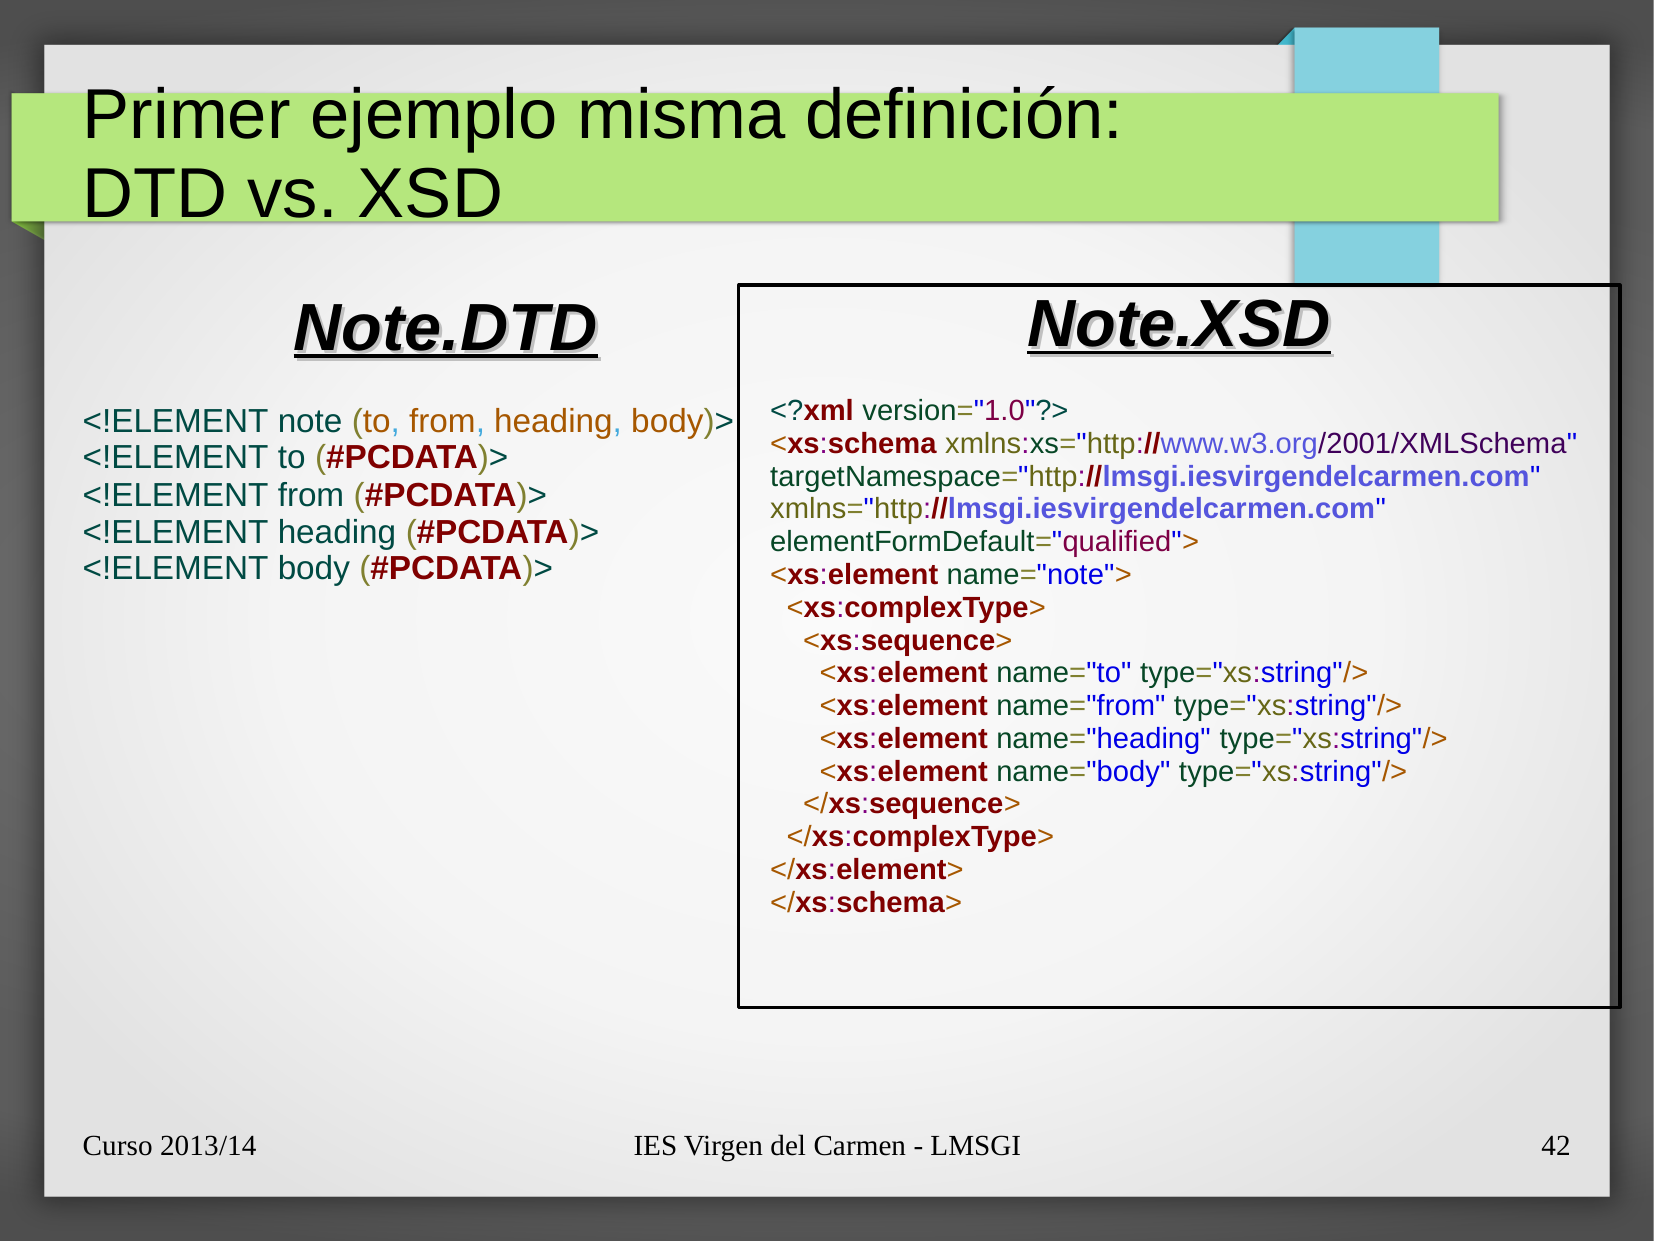

# Primer ejemplo misma definición: DTD vs. XSD
Note.XSD
<?xml version="1.0"?>
<xs:schema xmlns:xs="http://www.w3.org/2001/XMLSchema"
targetNamespace="http://lmsgi.iesvirgendelcarmen.com"
xmlns="http://lmsgi.iesvirgendelcarmen.com"
elementFormDefault="qualified">
<xs:element name="note">
 <xs:complexType>
 <xs:sequence>
 <xs:element name="to" type="xs:string"/>
 <xs:element name="from" type="xs:string"/>
 <xs:element name="heading" type="xs:string"/>
 <xs:element name="body" type="xs:string"/>
 </xs:sequence>
 </xs:complexType>
</xs:element>
</xs:schema>
Note.DTD
<!ELEMENT note (to, from, heading, body)>
<!ELEMENT to (#PCDATA)>
<!ELEMENT from (#PCDATA)>
<!ELEMENT heading (#PCDATA)>
<!ELEMENT body (#PCDATA)>
Curso 2013/14
IES Virgen del Carmen - LMSGI
42